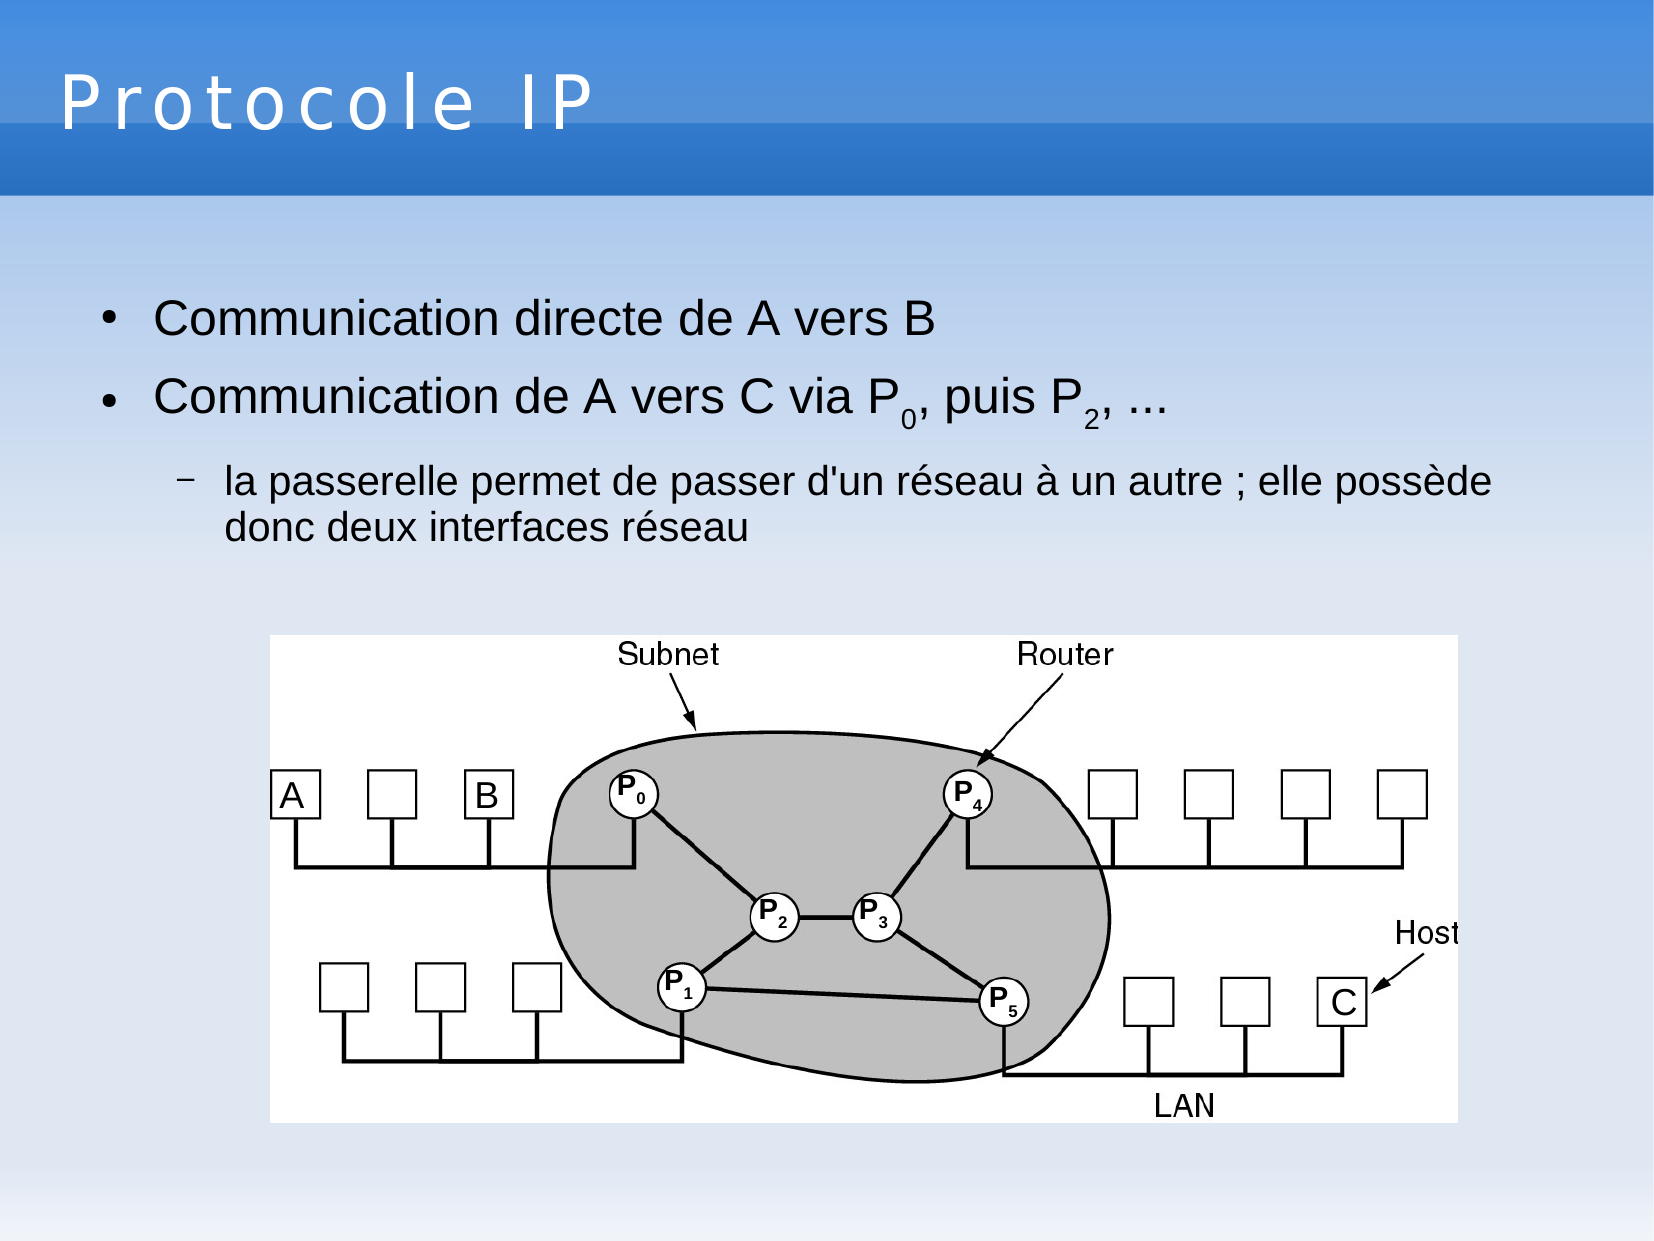

# Protocole IP
Communication directe de A vers B
Communication de A vers C via P0, puis P2, ...
la passerelle permet de passer d'un réseau à un autre ; elle possède donc deux interfaces réseau
P0
A
B
P4
P2
P3
P1
P5
C